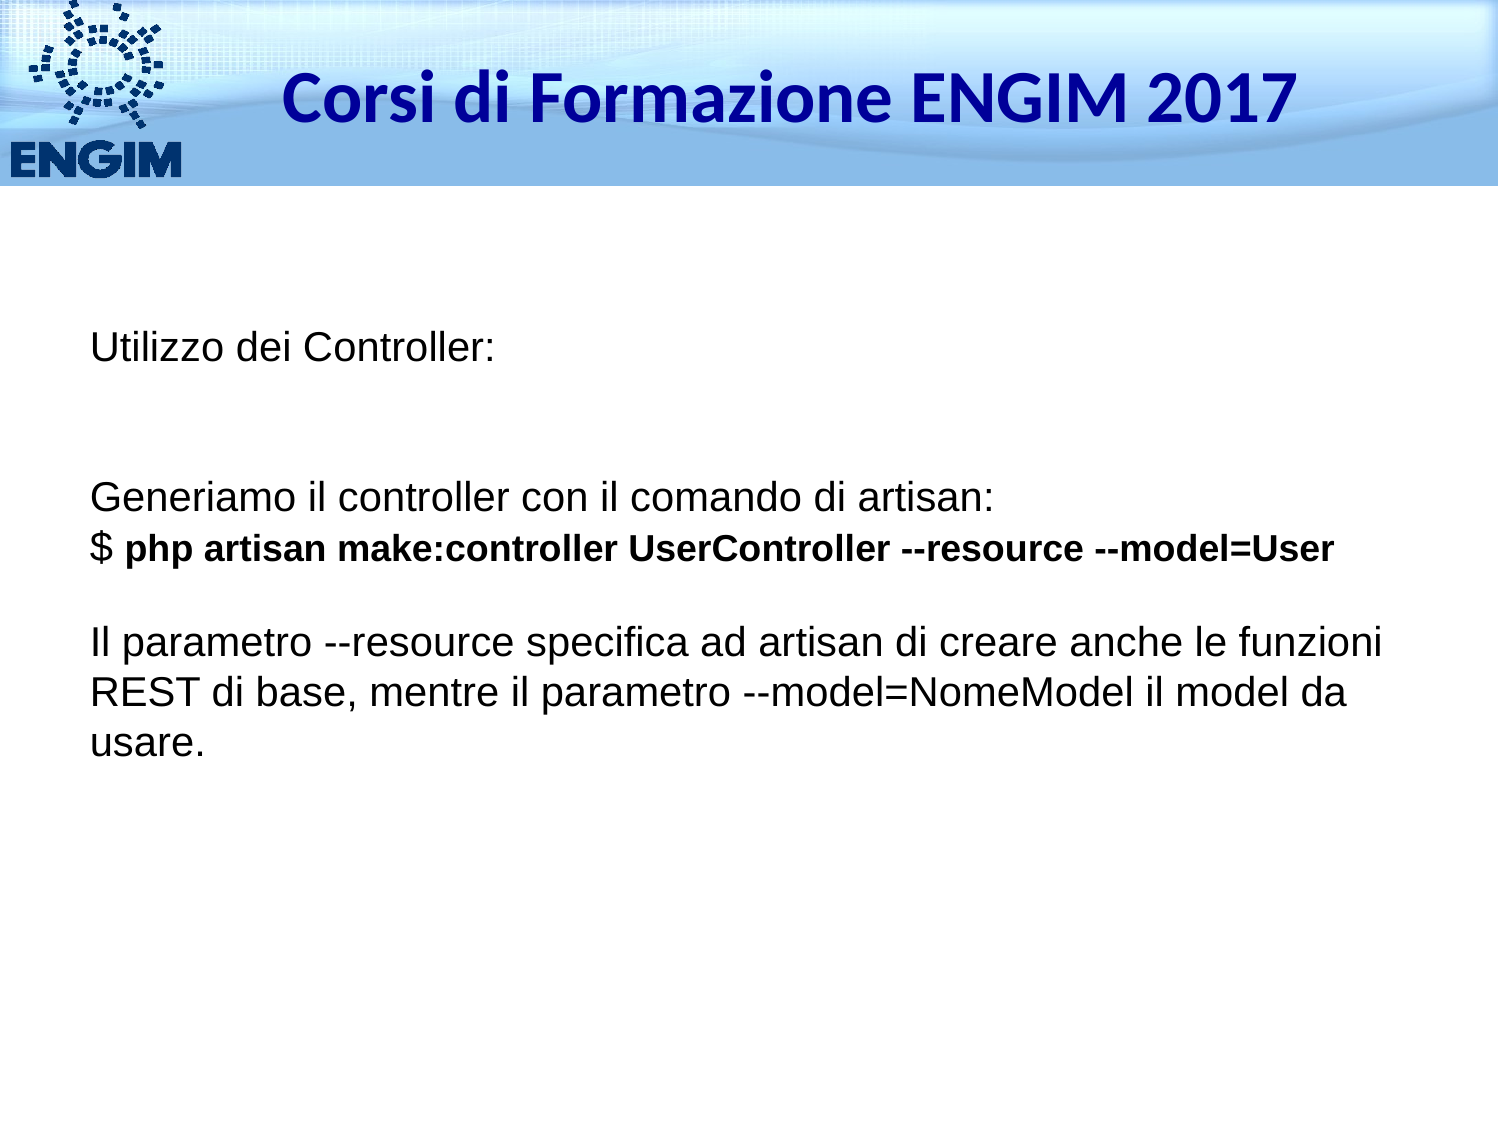

Corsi di Formazione ENGIM 2017
Utilizzo dei Controller:
Generiamo il controller con il comando di artisan:
$ php artisan make:controller UserController --resource --model=User
Il parametro --resource specifica ad artisan di creare anche le funzioni REST di base, mentre il parametro --model=NomeModel il model da usare.